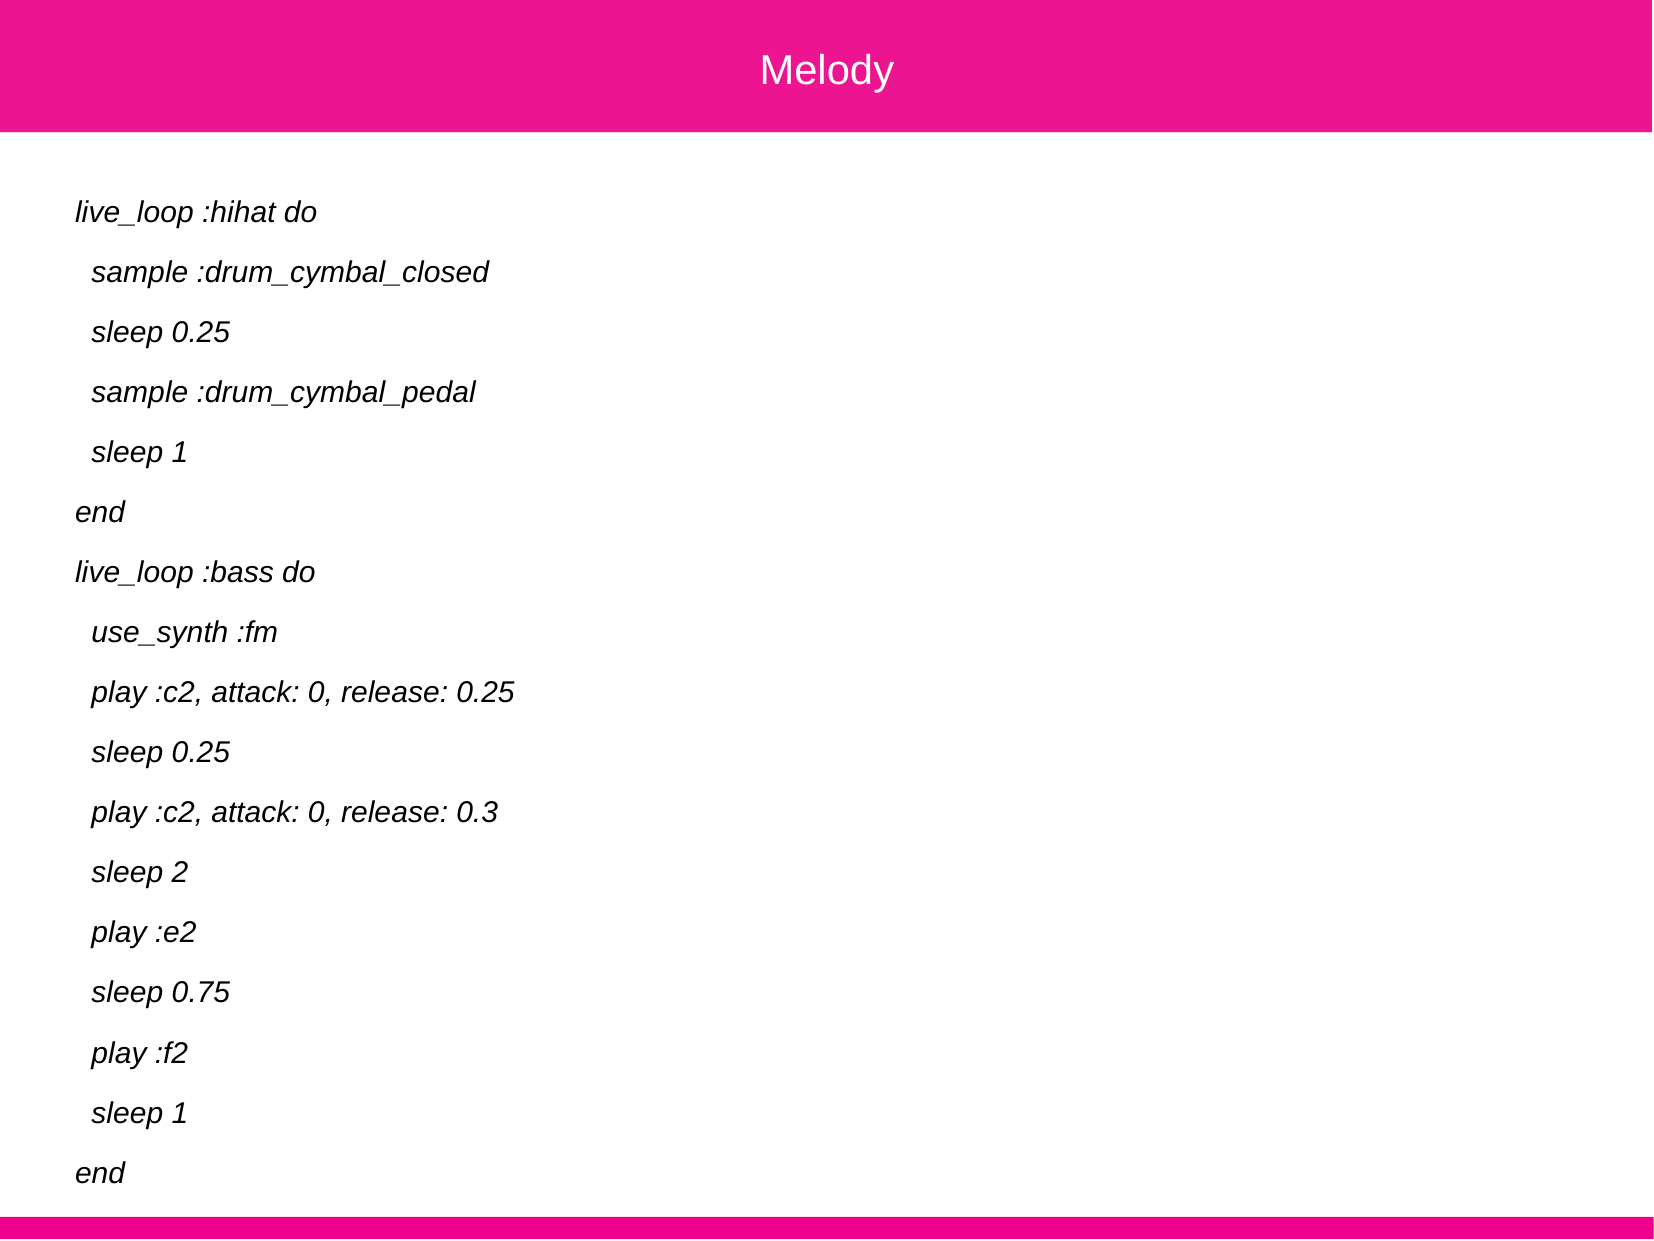

# Melody
live_loop :hihat do
 sample :drum_cymbal_closed
 sleep 0.25
 sample :drum_cymbal_pedal
 sleep 1
end
live_loop :bass do
 use_synth :fm
 play :c2, attack: 0, release: 0.25
 sleep 0.25
 play :c2, attack: 0, release: 0.3
 sleep 2
 play :e2
 sleep 0.75
 play :f2
 sleep 1
end